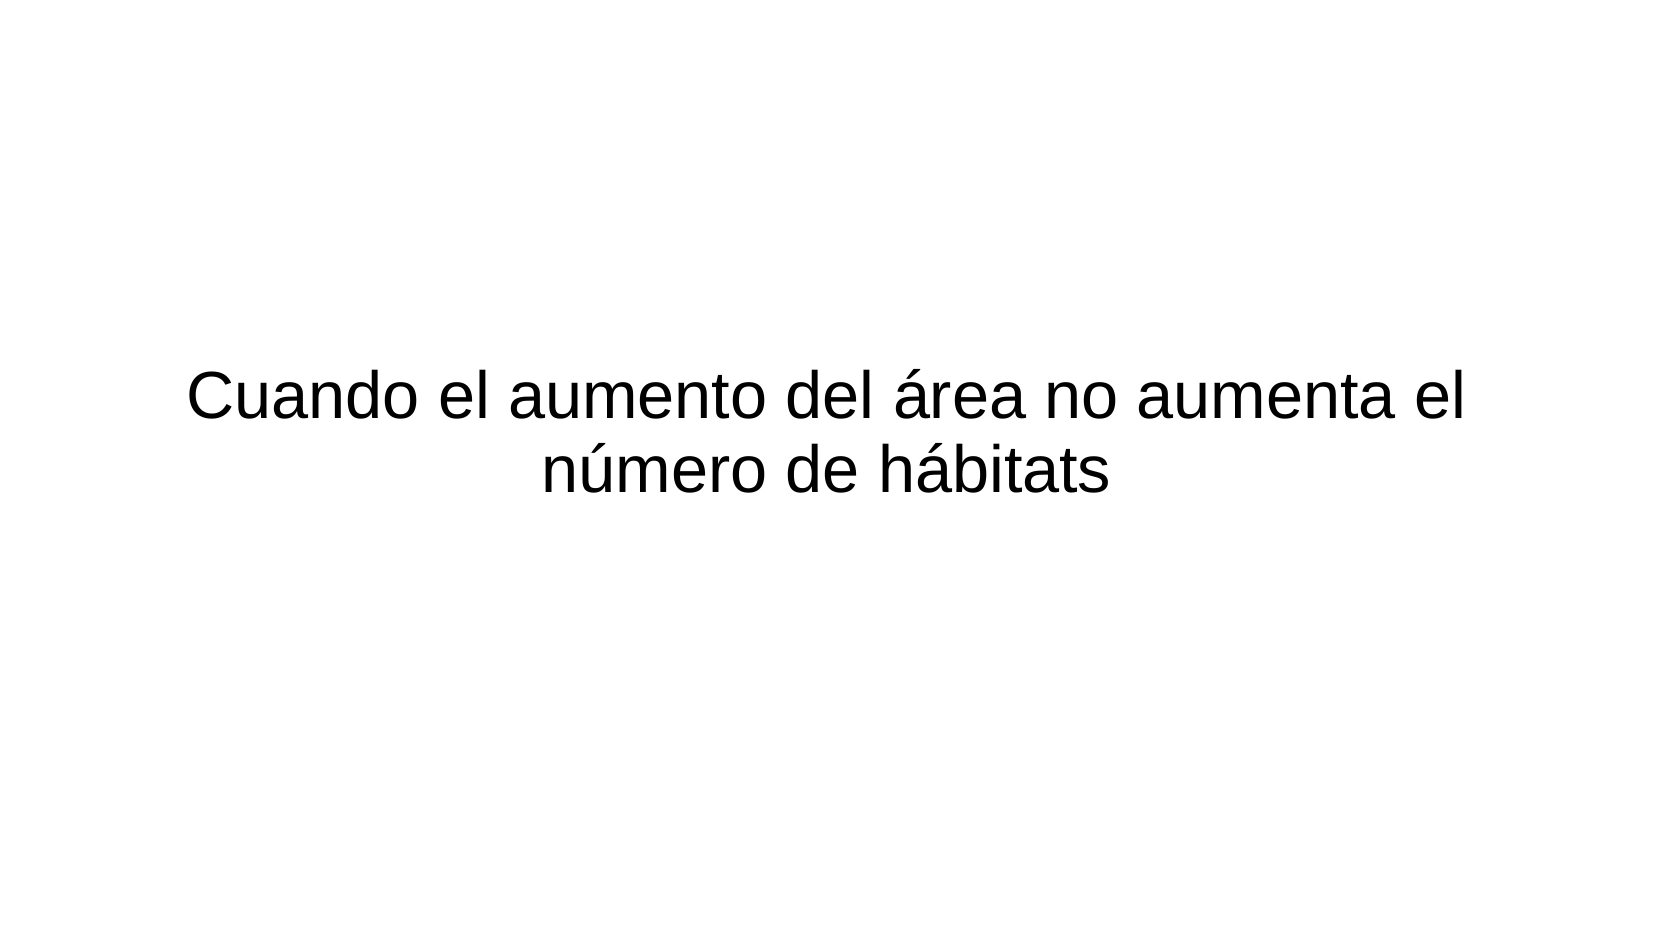

# Cuando el aumento del área no aumenta el número de hábitats